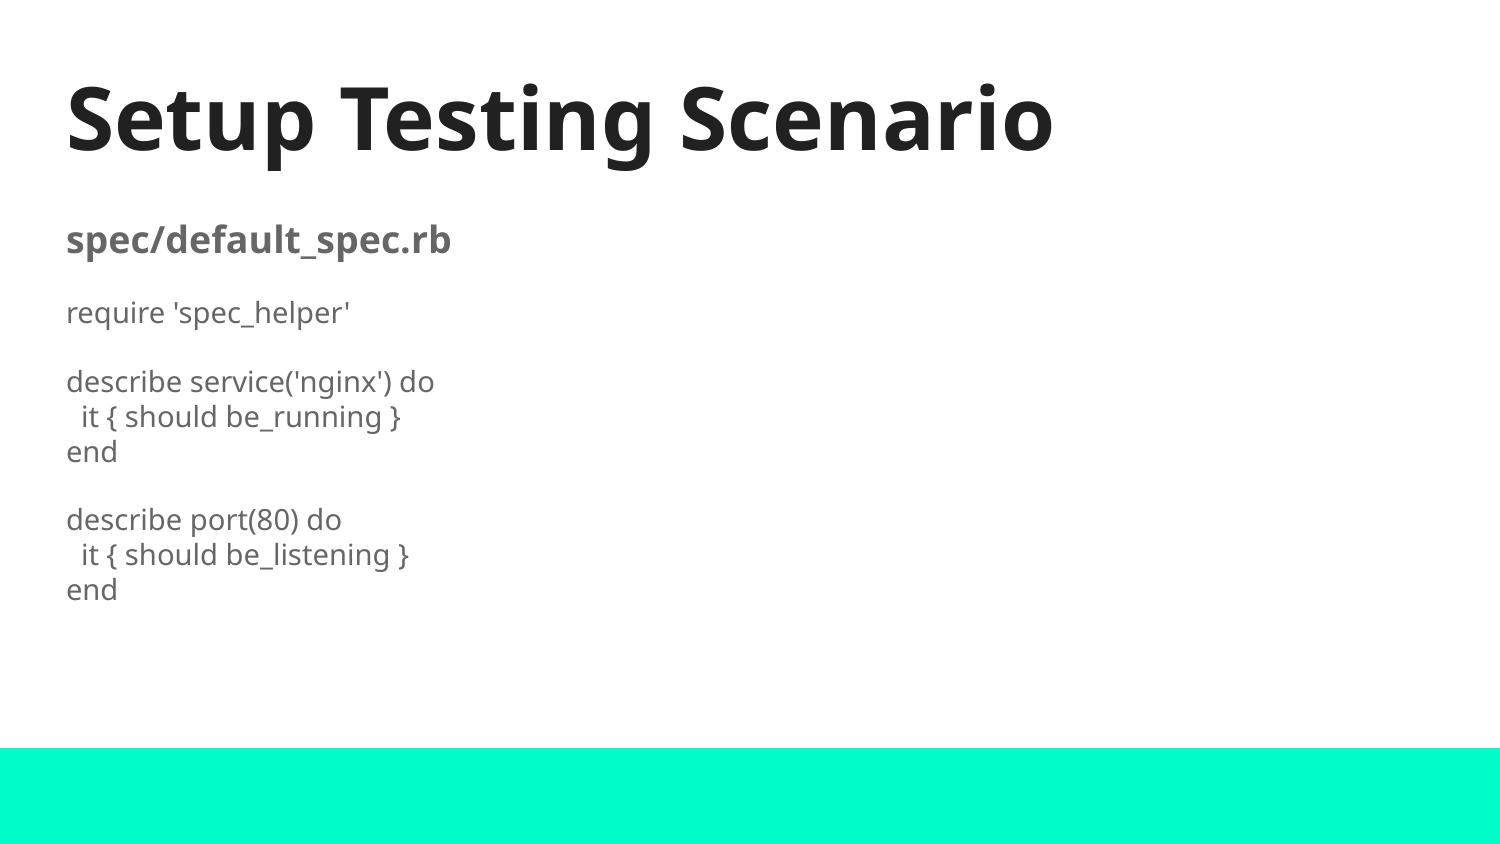

# Setup Testing Scenario
spec/default_spec.rb
require 'spec_helper'
describe service('nginx') do
 it { should be_running }
end
describe port(80) do
 it { should be_listening }
end